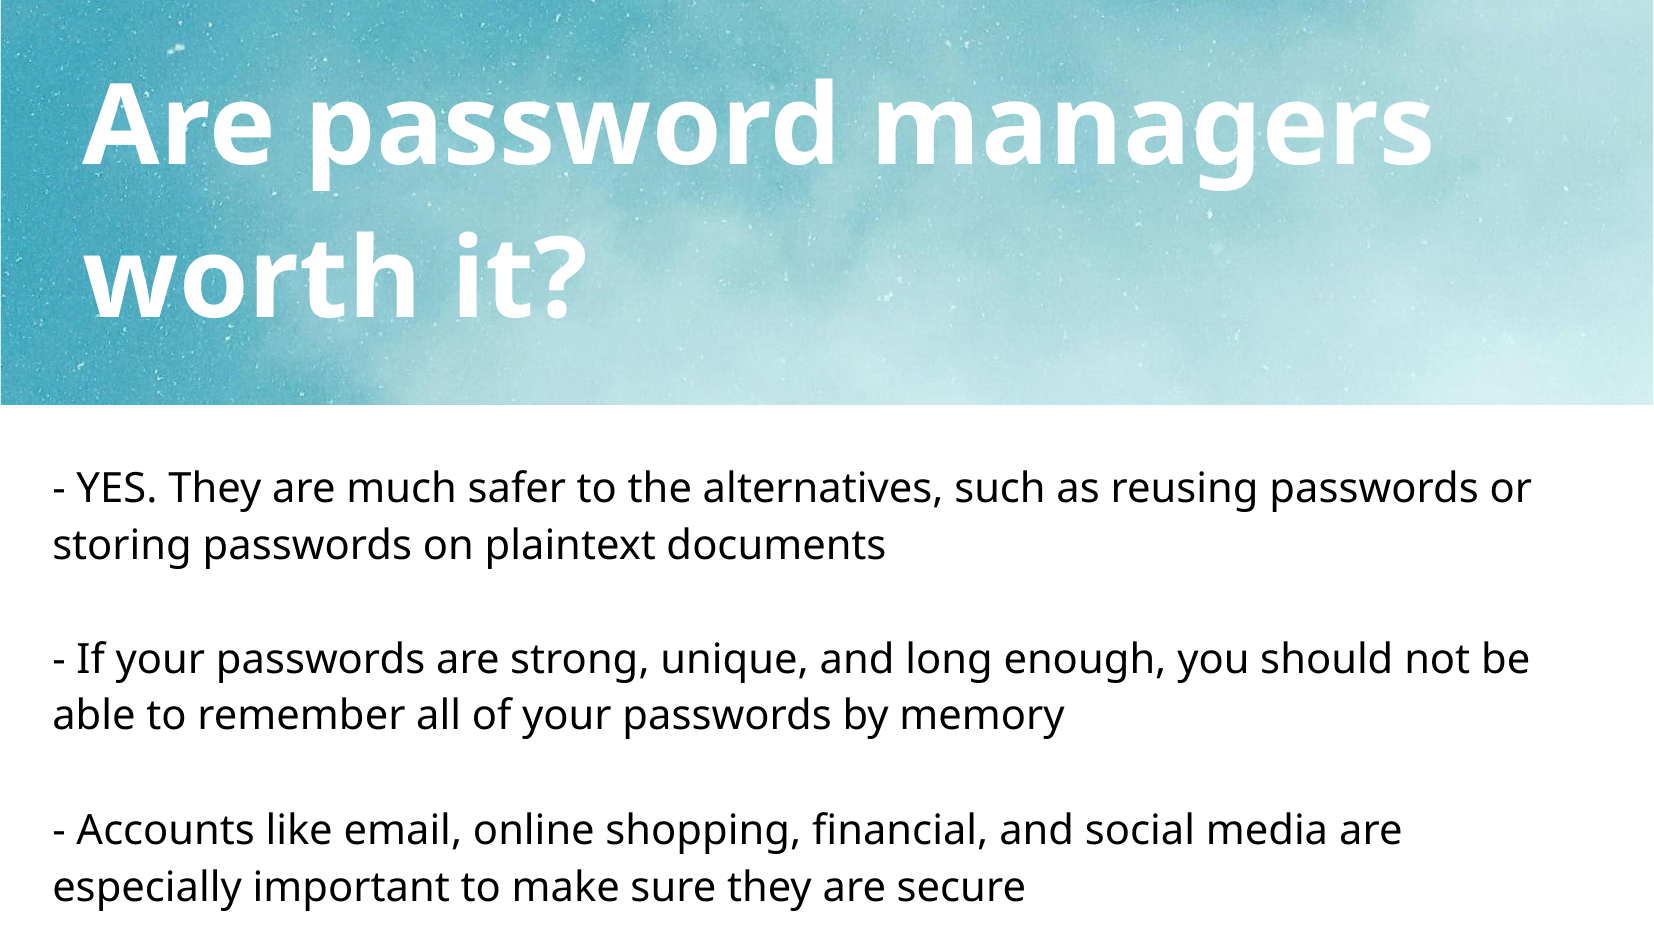

# Are password managers worth it?
- YES. They are much safer to the alternatives, such as reusing passwords or storing passwords on plaintext documents
- If your passwords are strong, unique, and long enough, you should not be able to remember all of your passwords by memory
- Accounts like email, online shopping, financial, and social media are especially important to make sure they are secure